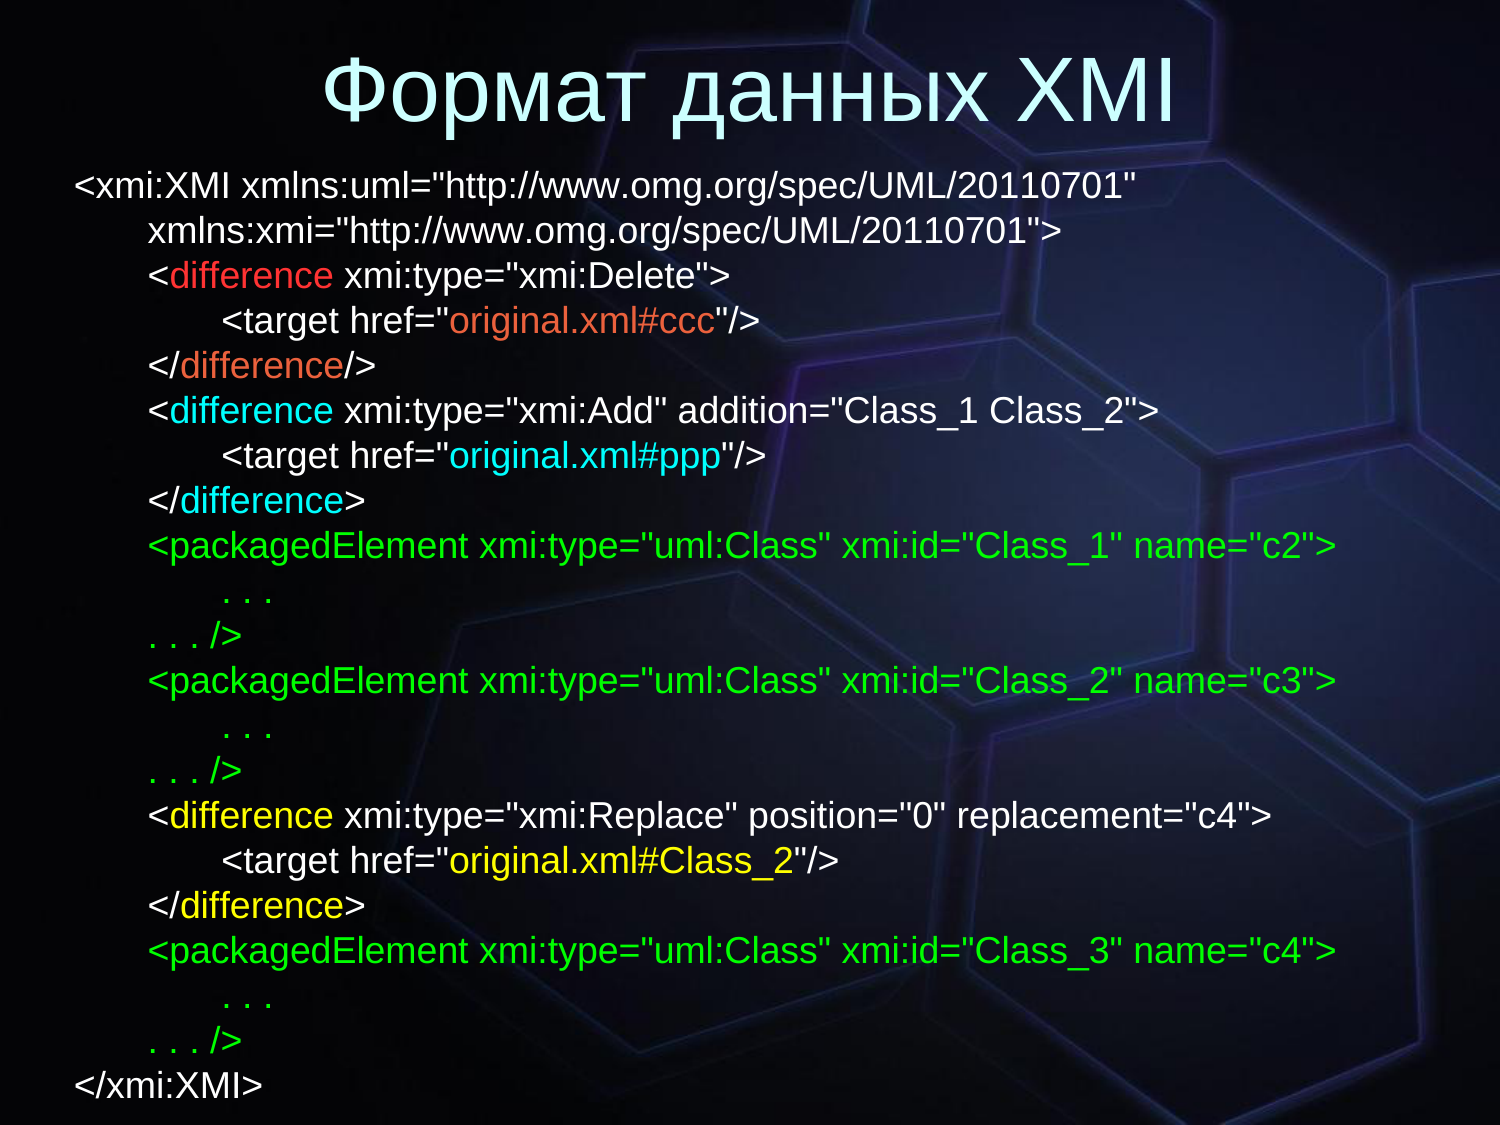

# Формат данных XMI
<xmi:XMI xmlns:uml="http://www.omg.org/spec/UML/20110701"
	xmlns:xmi="http://www.omg.org/spec/UML/20110701">
	<difference xmi:type="xmi:Delete">
		<target href="original.xml#ccc"/>
	</difference/>
	<difference xmi:type="xmi:Add" addition="Class_1 Class_2">
		<target href="original.xml#ppp"/>
	</difference>
	<packagedElement xmi:type="uml:Class" xmi:id="Class_1" name="c2">
		. . .
	. . . />
	<packagedElement xmi:type="uml:Class" xmi:id="Class_2" name="c3">
		. . .
	. . . />
	<difference xmi:type="xmi:Replace" position="0" replacement="c4">
		<target href="original.xml#Class_2"/>
	</difference>
	<packagedElement xmi:type="uml:Class" xmi:id="Class_3" name="c4">
		. . .
	. . . />
</xmi:XMI>